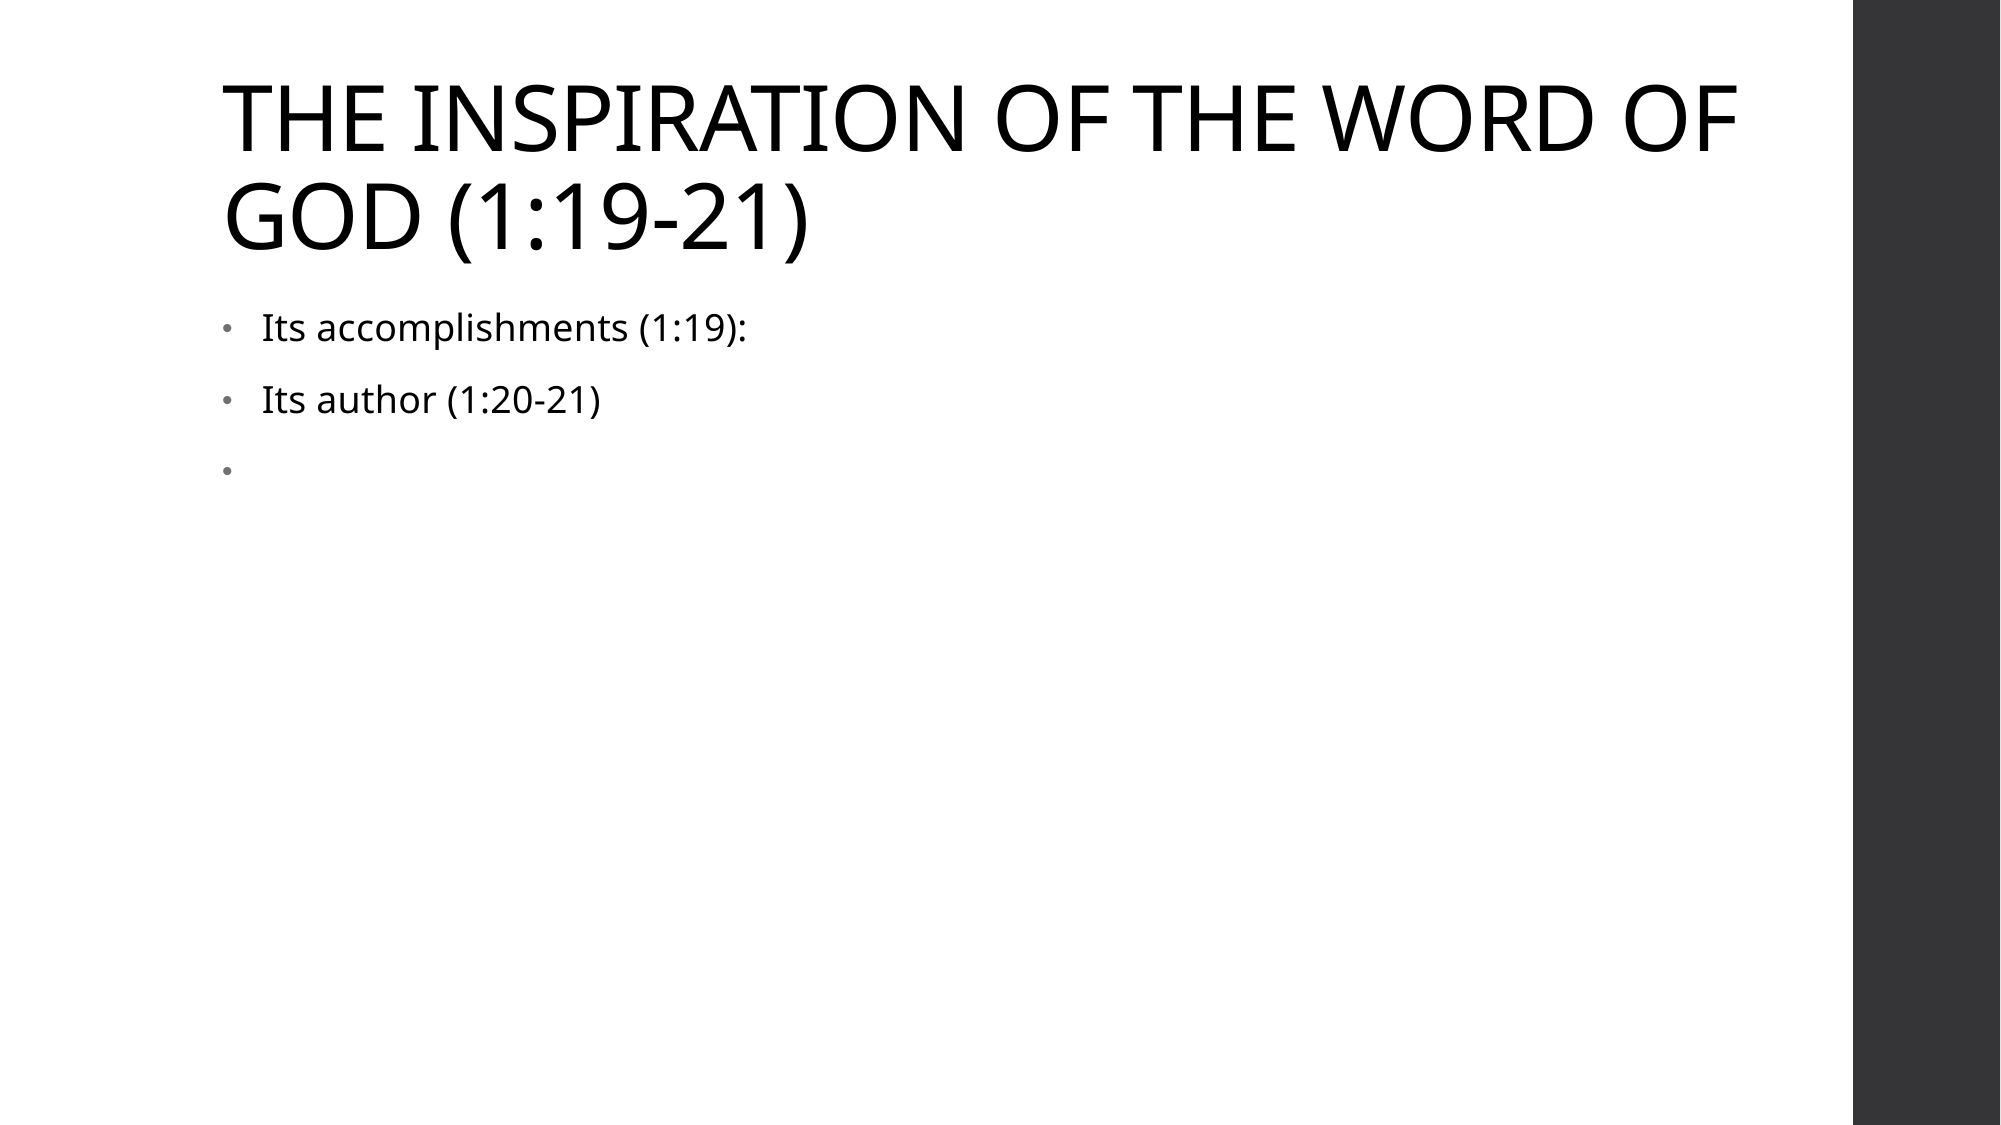

# THE INSPIRATION OF THE WORD OF GOD (1:19-21)
 Its accomplishments (1:19):
 Its author (1:20-21)